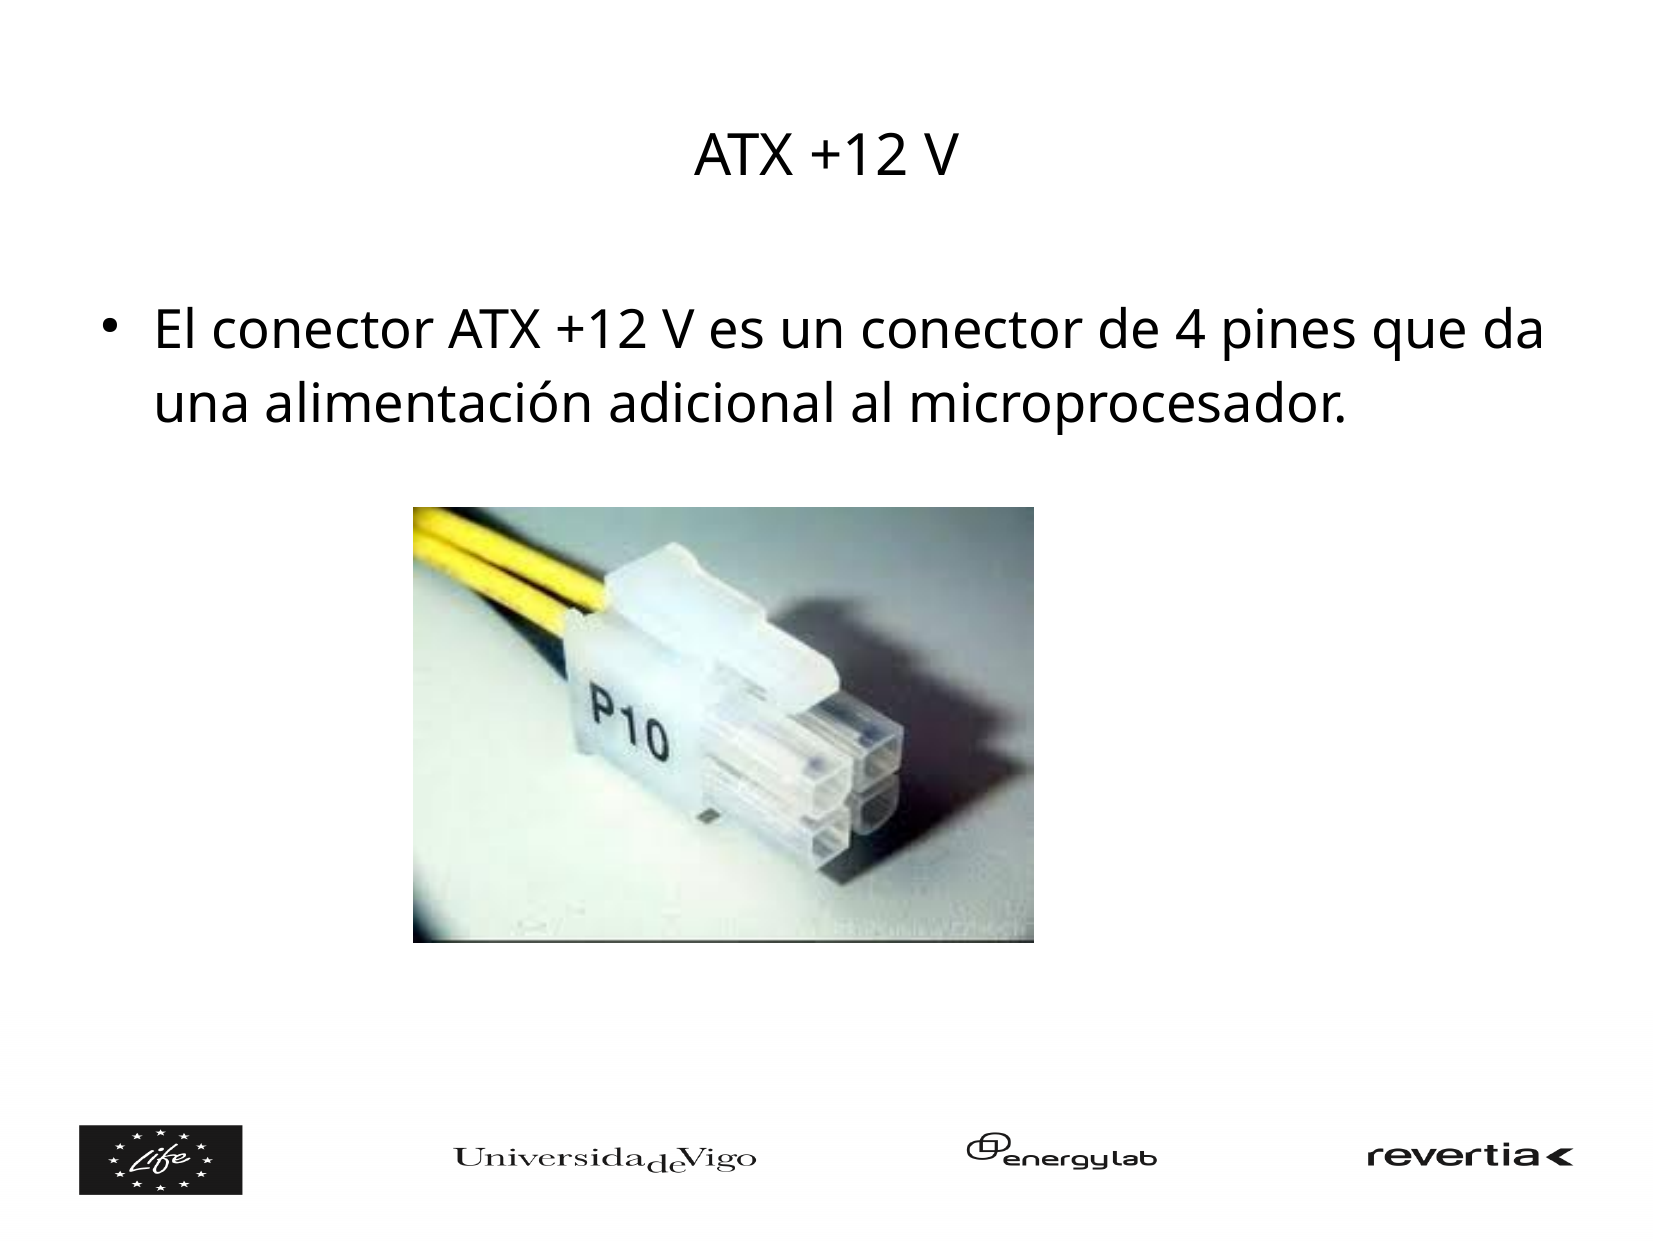

# ATX +12 V
El conector ATX +12 V es un conector de 4 pines que da una alimentación adicional al microprocesador.